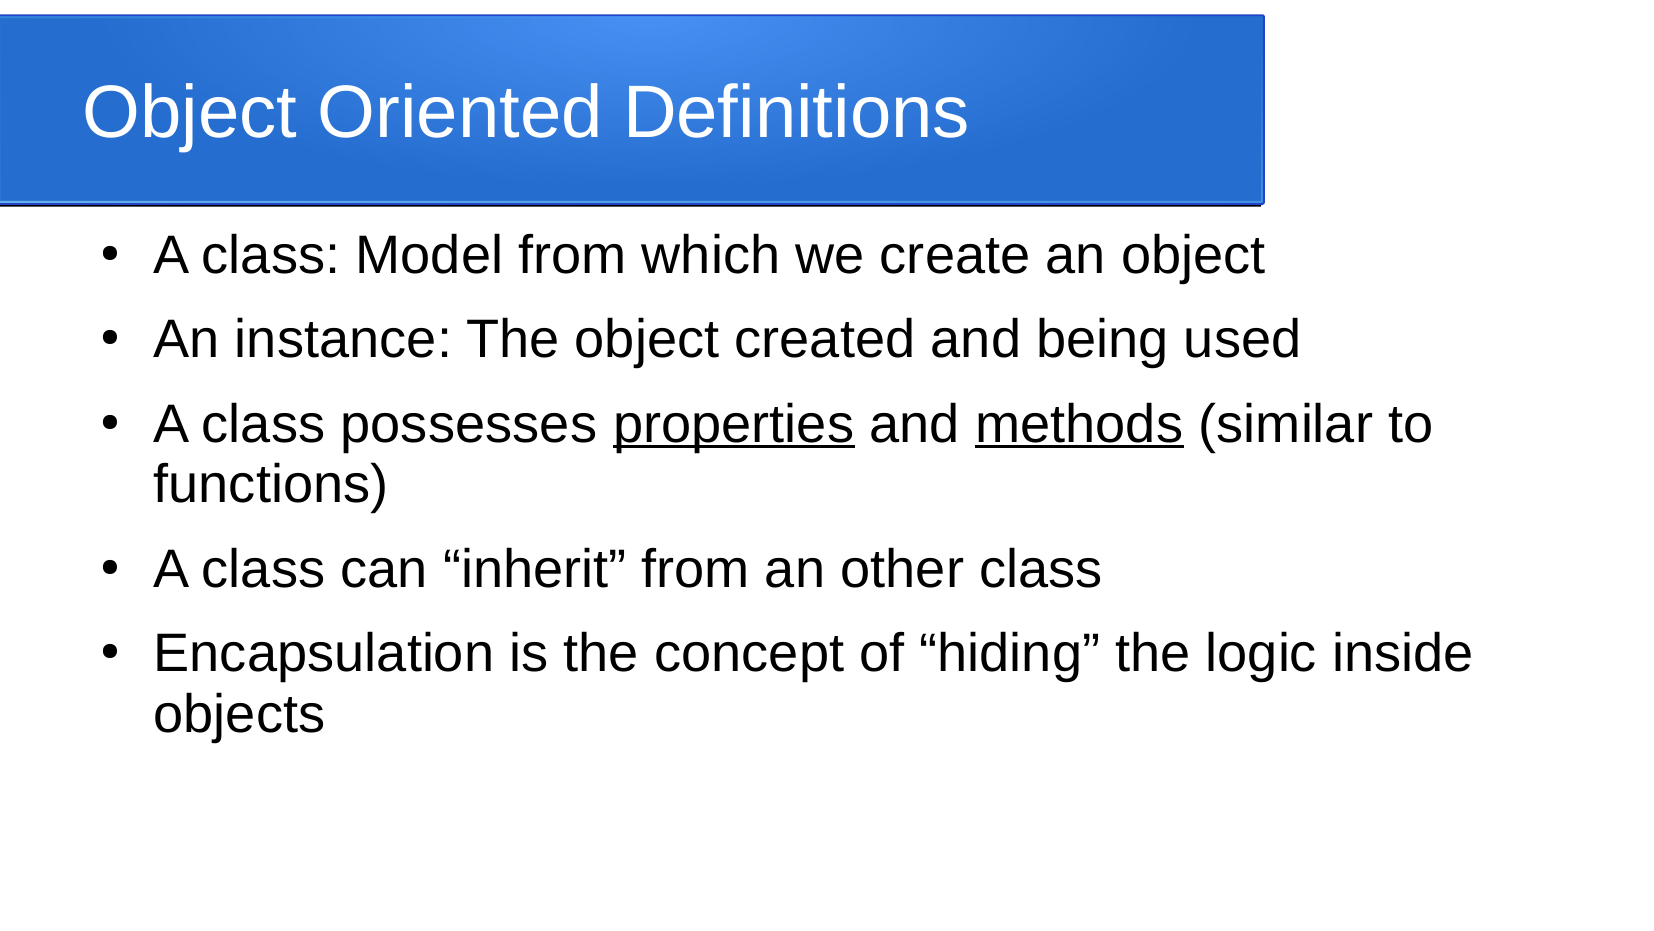

# Object Oriented Definitions
A class: Model from which we create an object
An instance: The object created and being used
A class possesses properties and methods (similar to functions)
A class can “inherit” from an other class
Encapsulation is the concept of “hiding” the logic inside objects